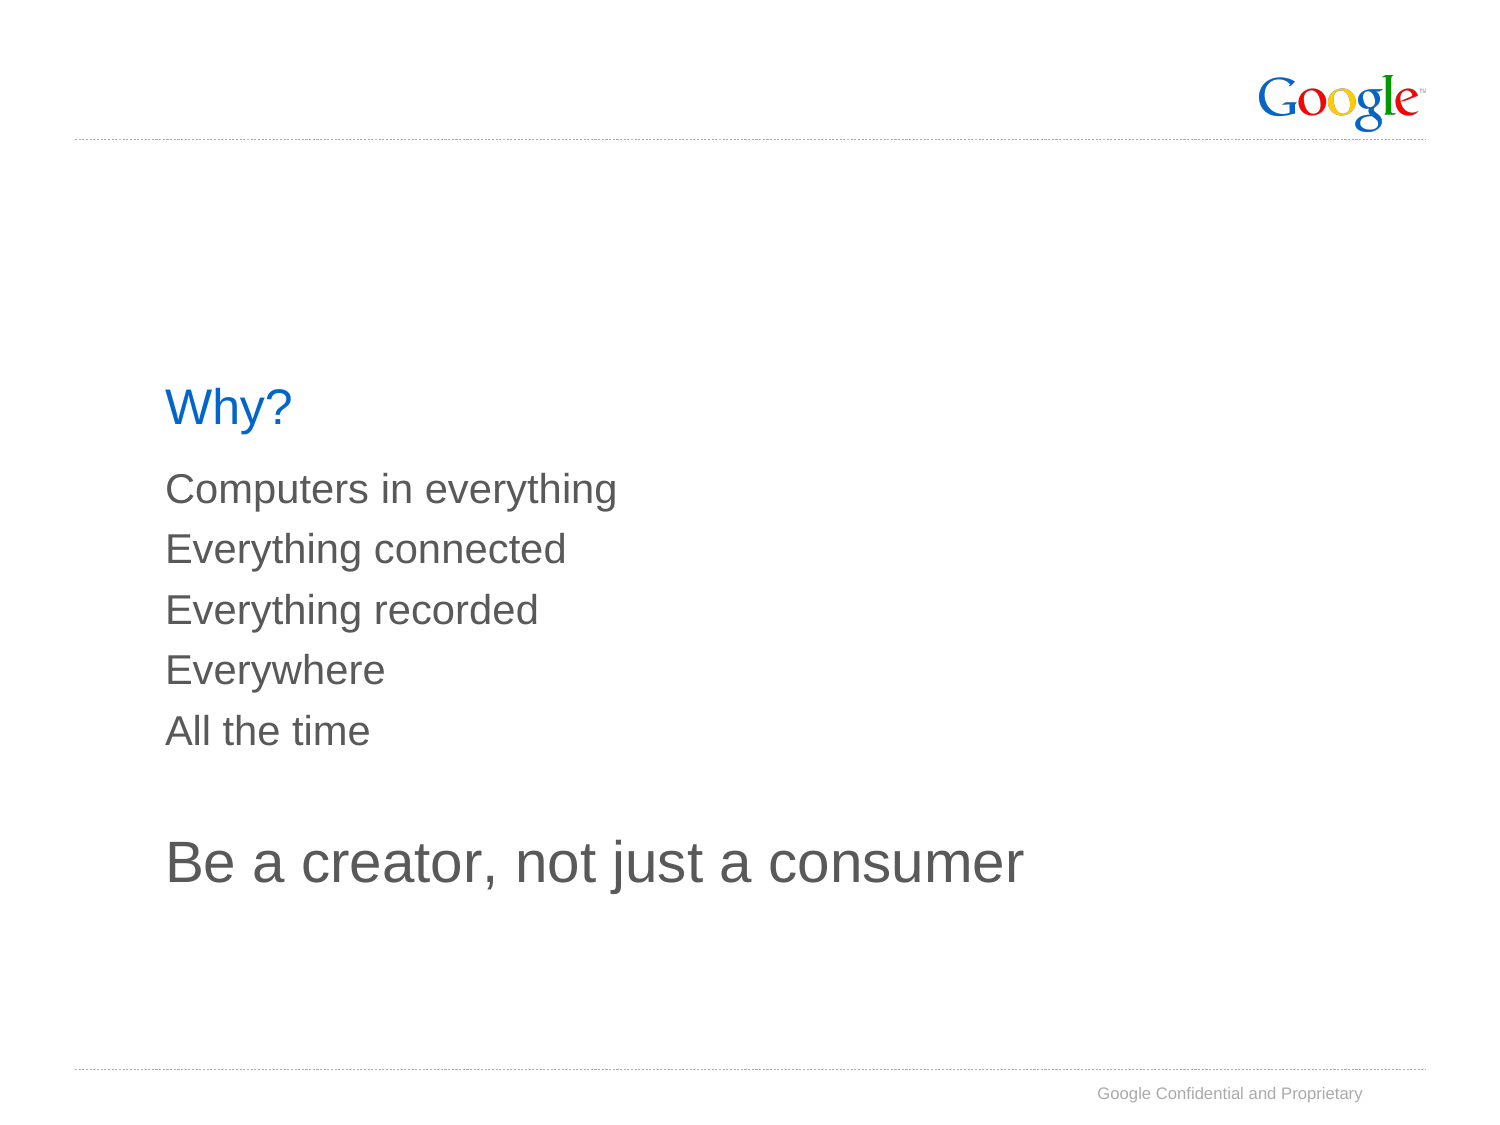

# Why?
Computers in everything
Everything connected
Everything recorded
Everywhere
All the time
Be a creator, not just a consumer